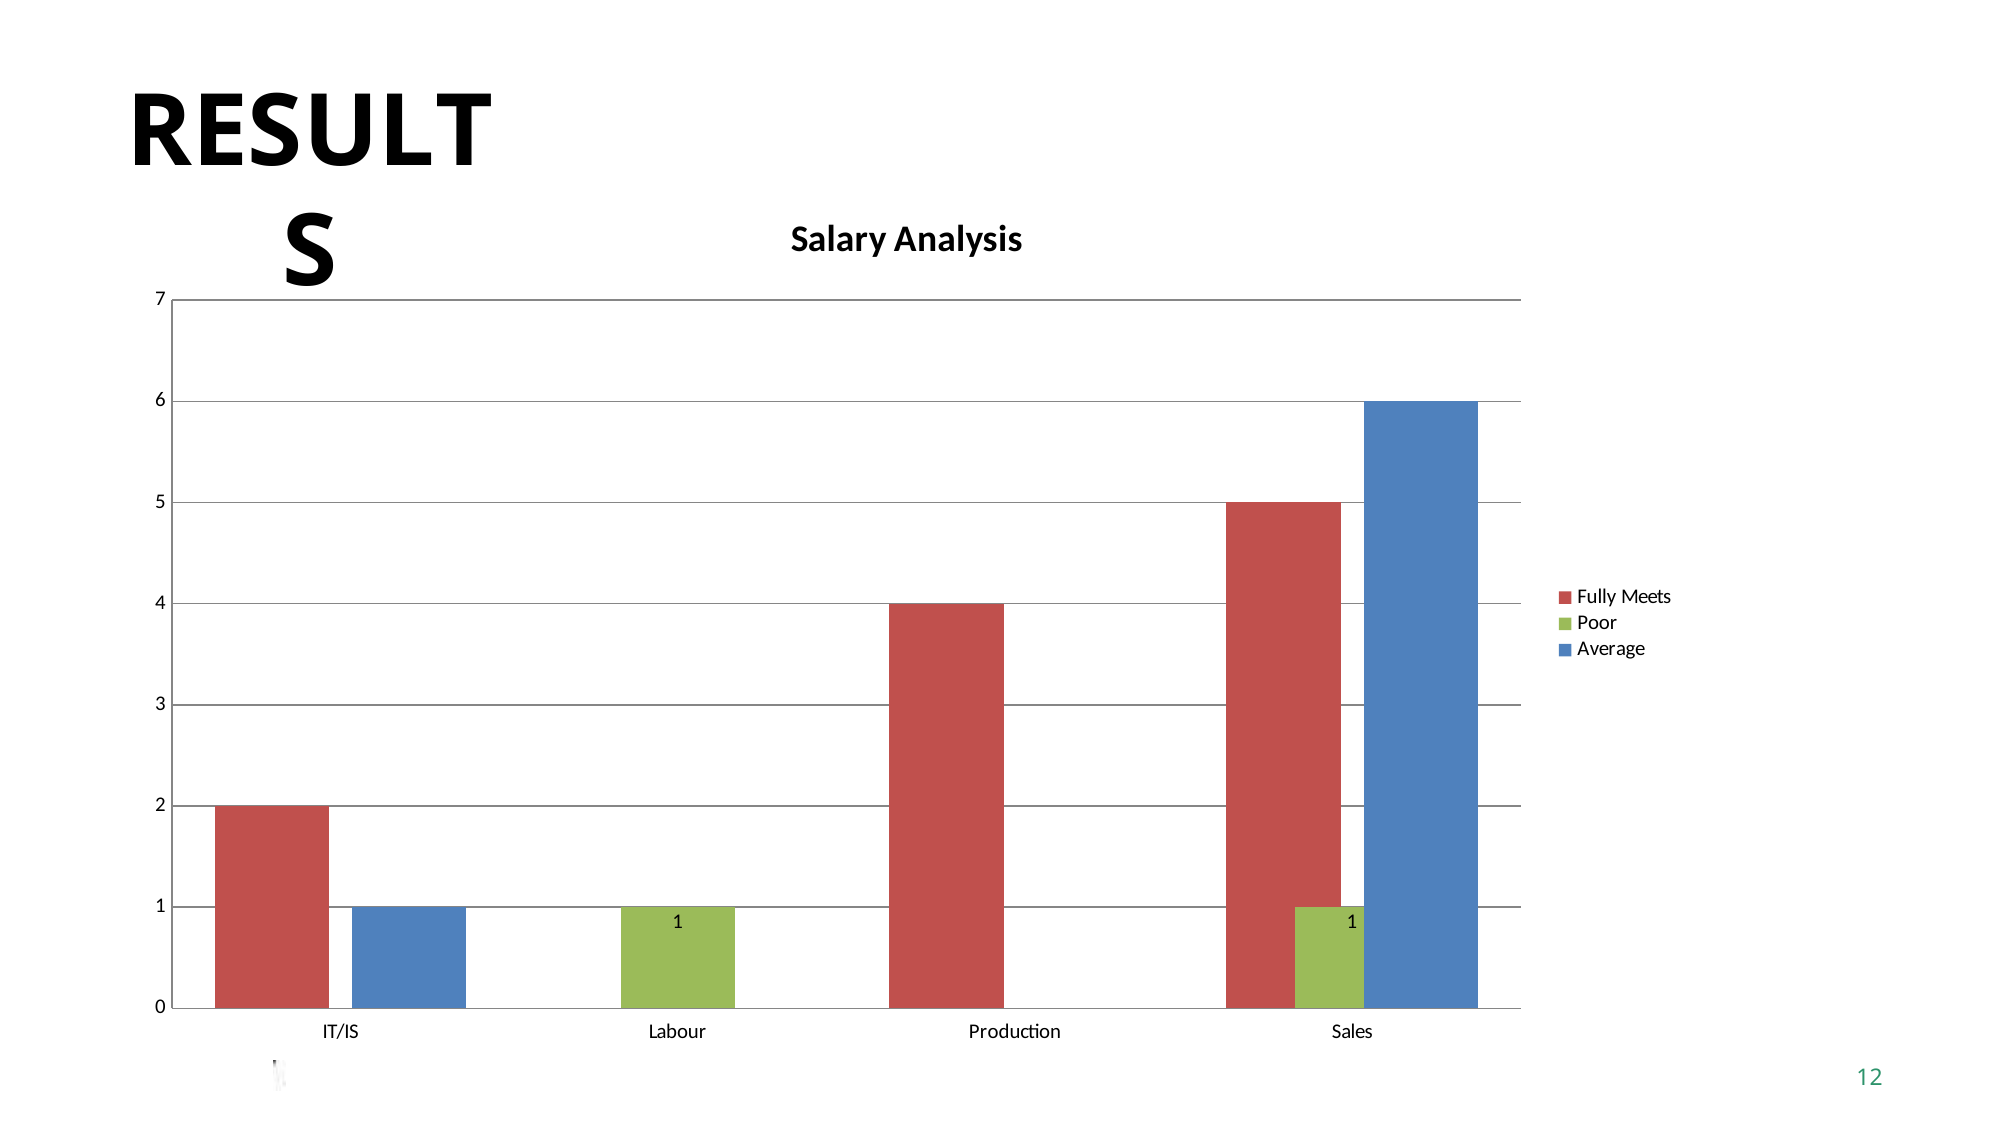

# RESULTS
### Chart: Salary Analysis
| Category | Fully Meets | Poor | Average |
|---|---|---|---|
| IT/IS | 2.0 | None | 1.0 |
| Labour | None | 1.0 | None |
| Production | 4.0 | None | None |
| Sales | 5.0 | 1.0 | 6.0 |